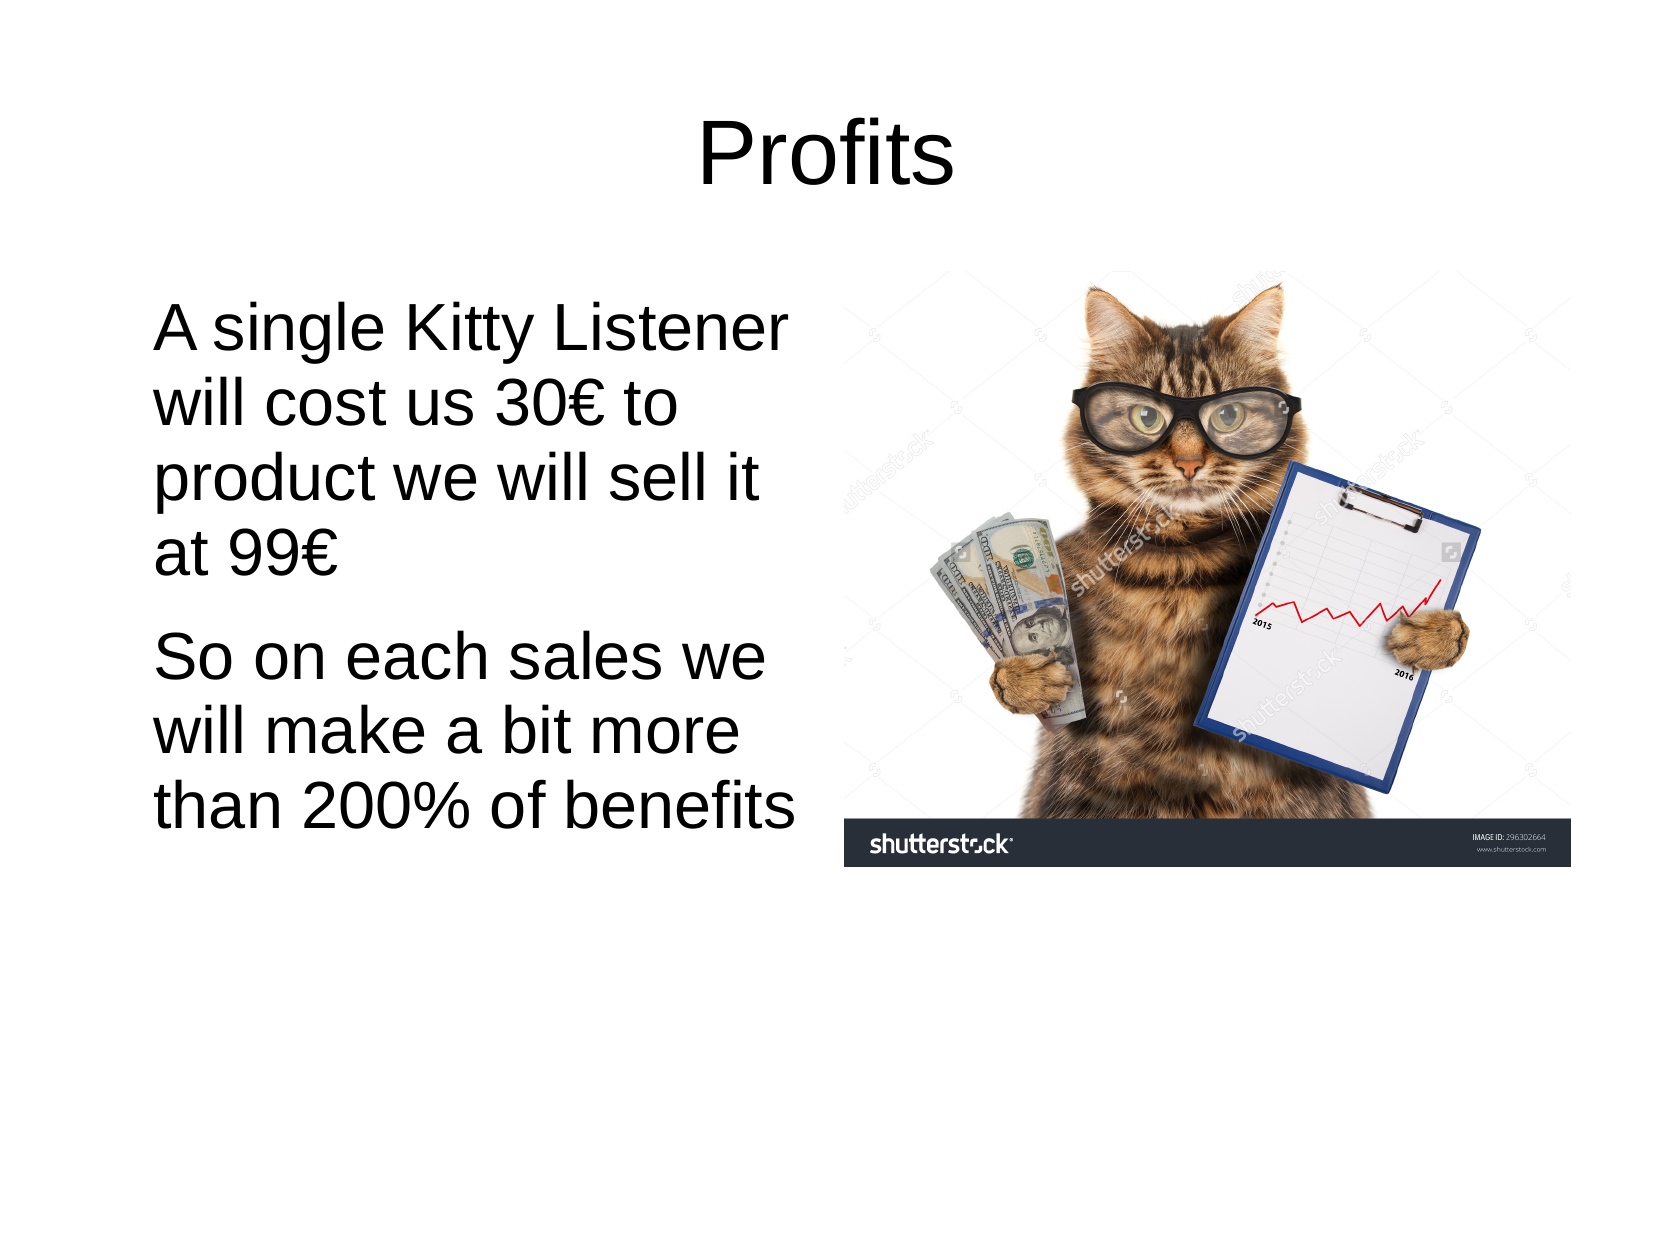

# Profits
A single Kitty Listener will cost us 30€ to product we will sell it at 99€
So on each sales we will make a bit more than 200% of benefits